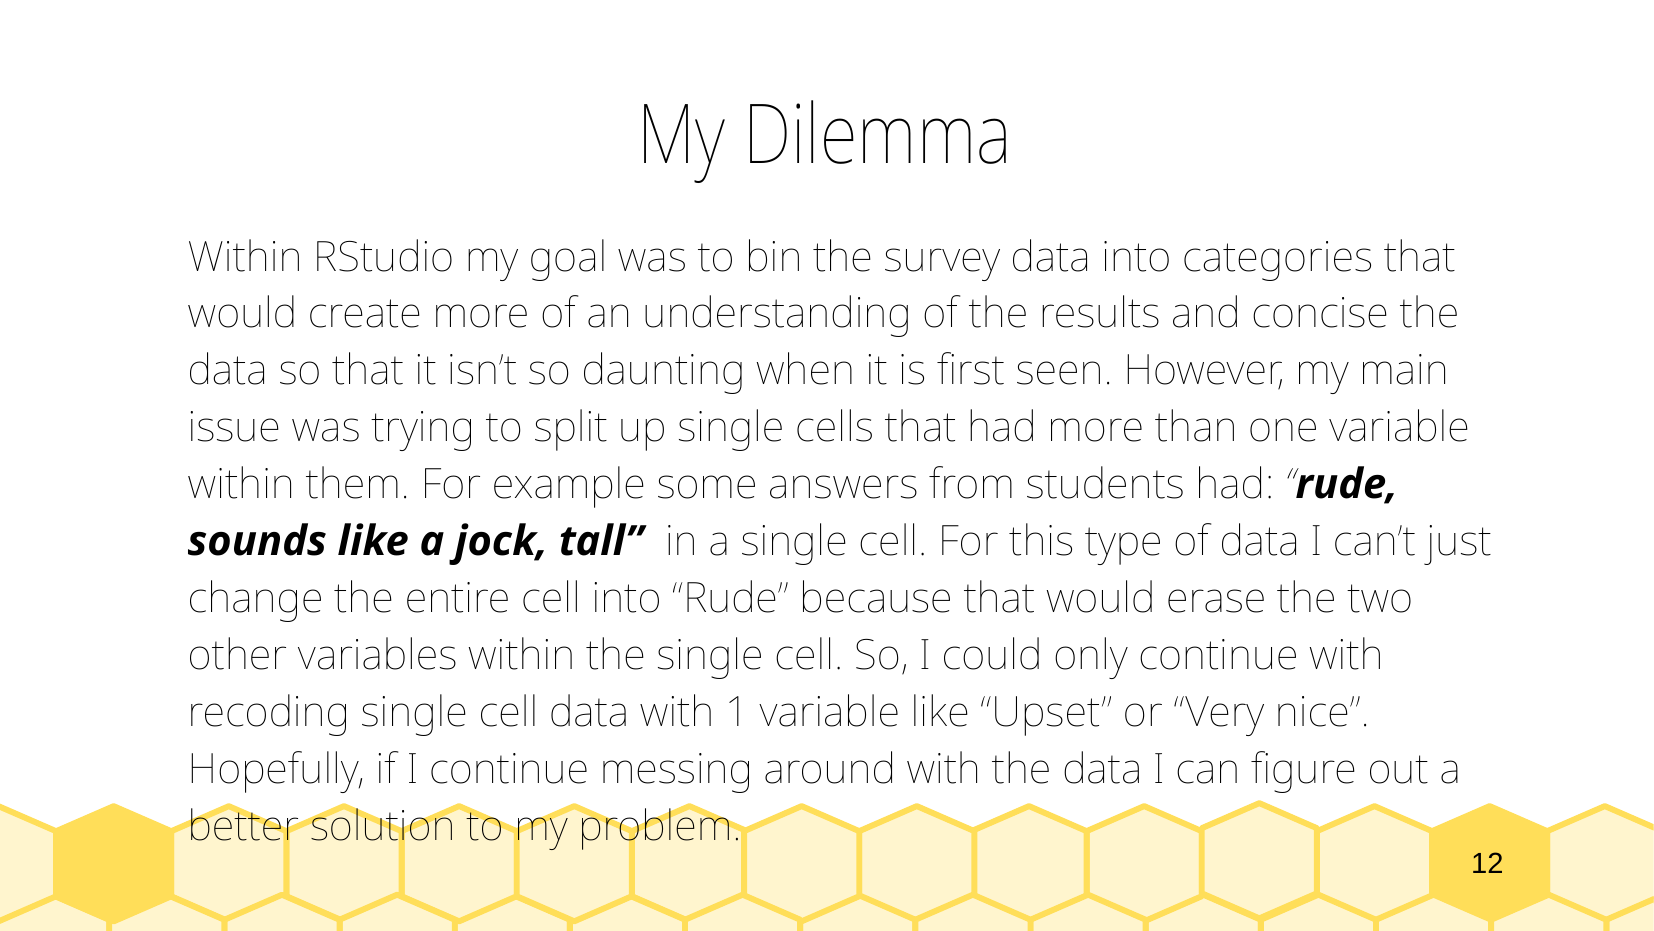

# My Dilemma
Within RStudio my goal was to bin the survey data into categories that would create more of an understanding of the results and concise the data so that it isn’t so daunting when it is first seen. However, my main issue was trying to split up single cells that had more than one variable within them. For example some answers from students had: “rude, sounds like a jock, tall” in a single cell. For this type of data I can’t just change the entire cell into “Rude” because that would erase the two other variables within the single cell. So, I could only continue with recoding single cell data with 1 variable like “Upset” or “Very nice”. Hopefully, if I continue messing around with the data I can figure out a better solution to my problem.